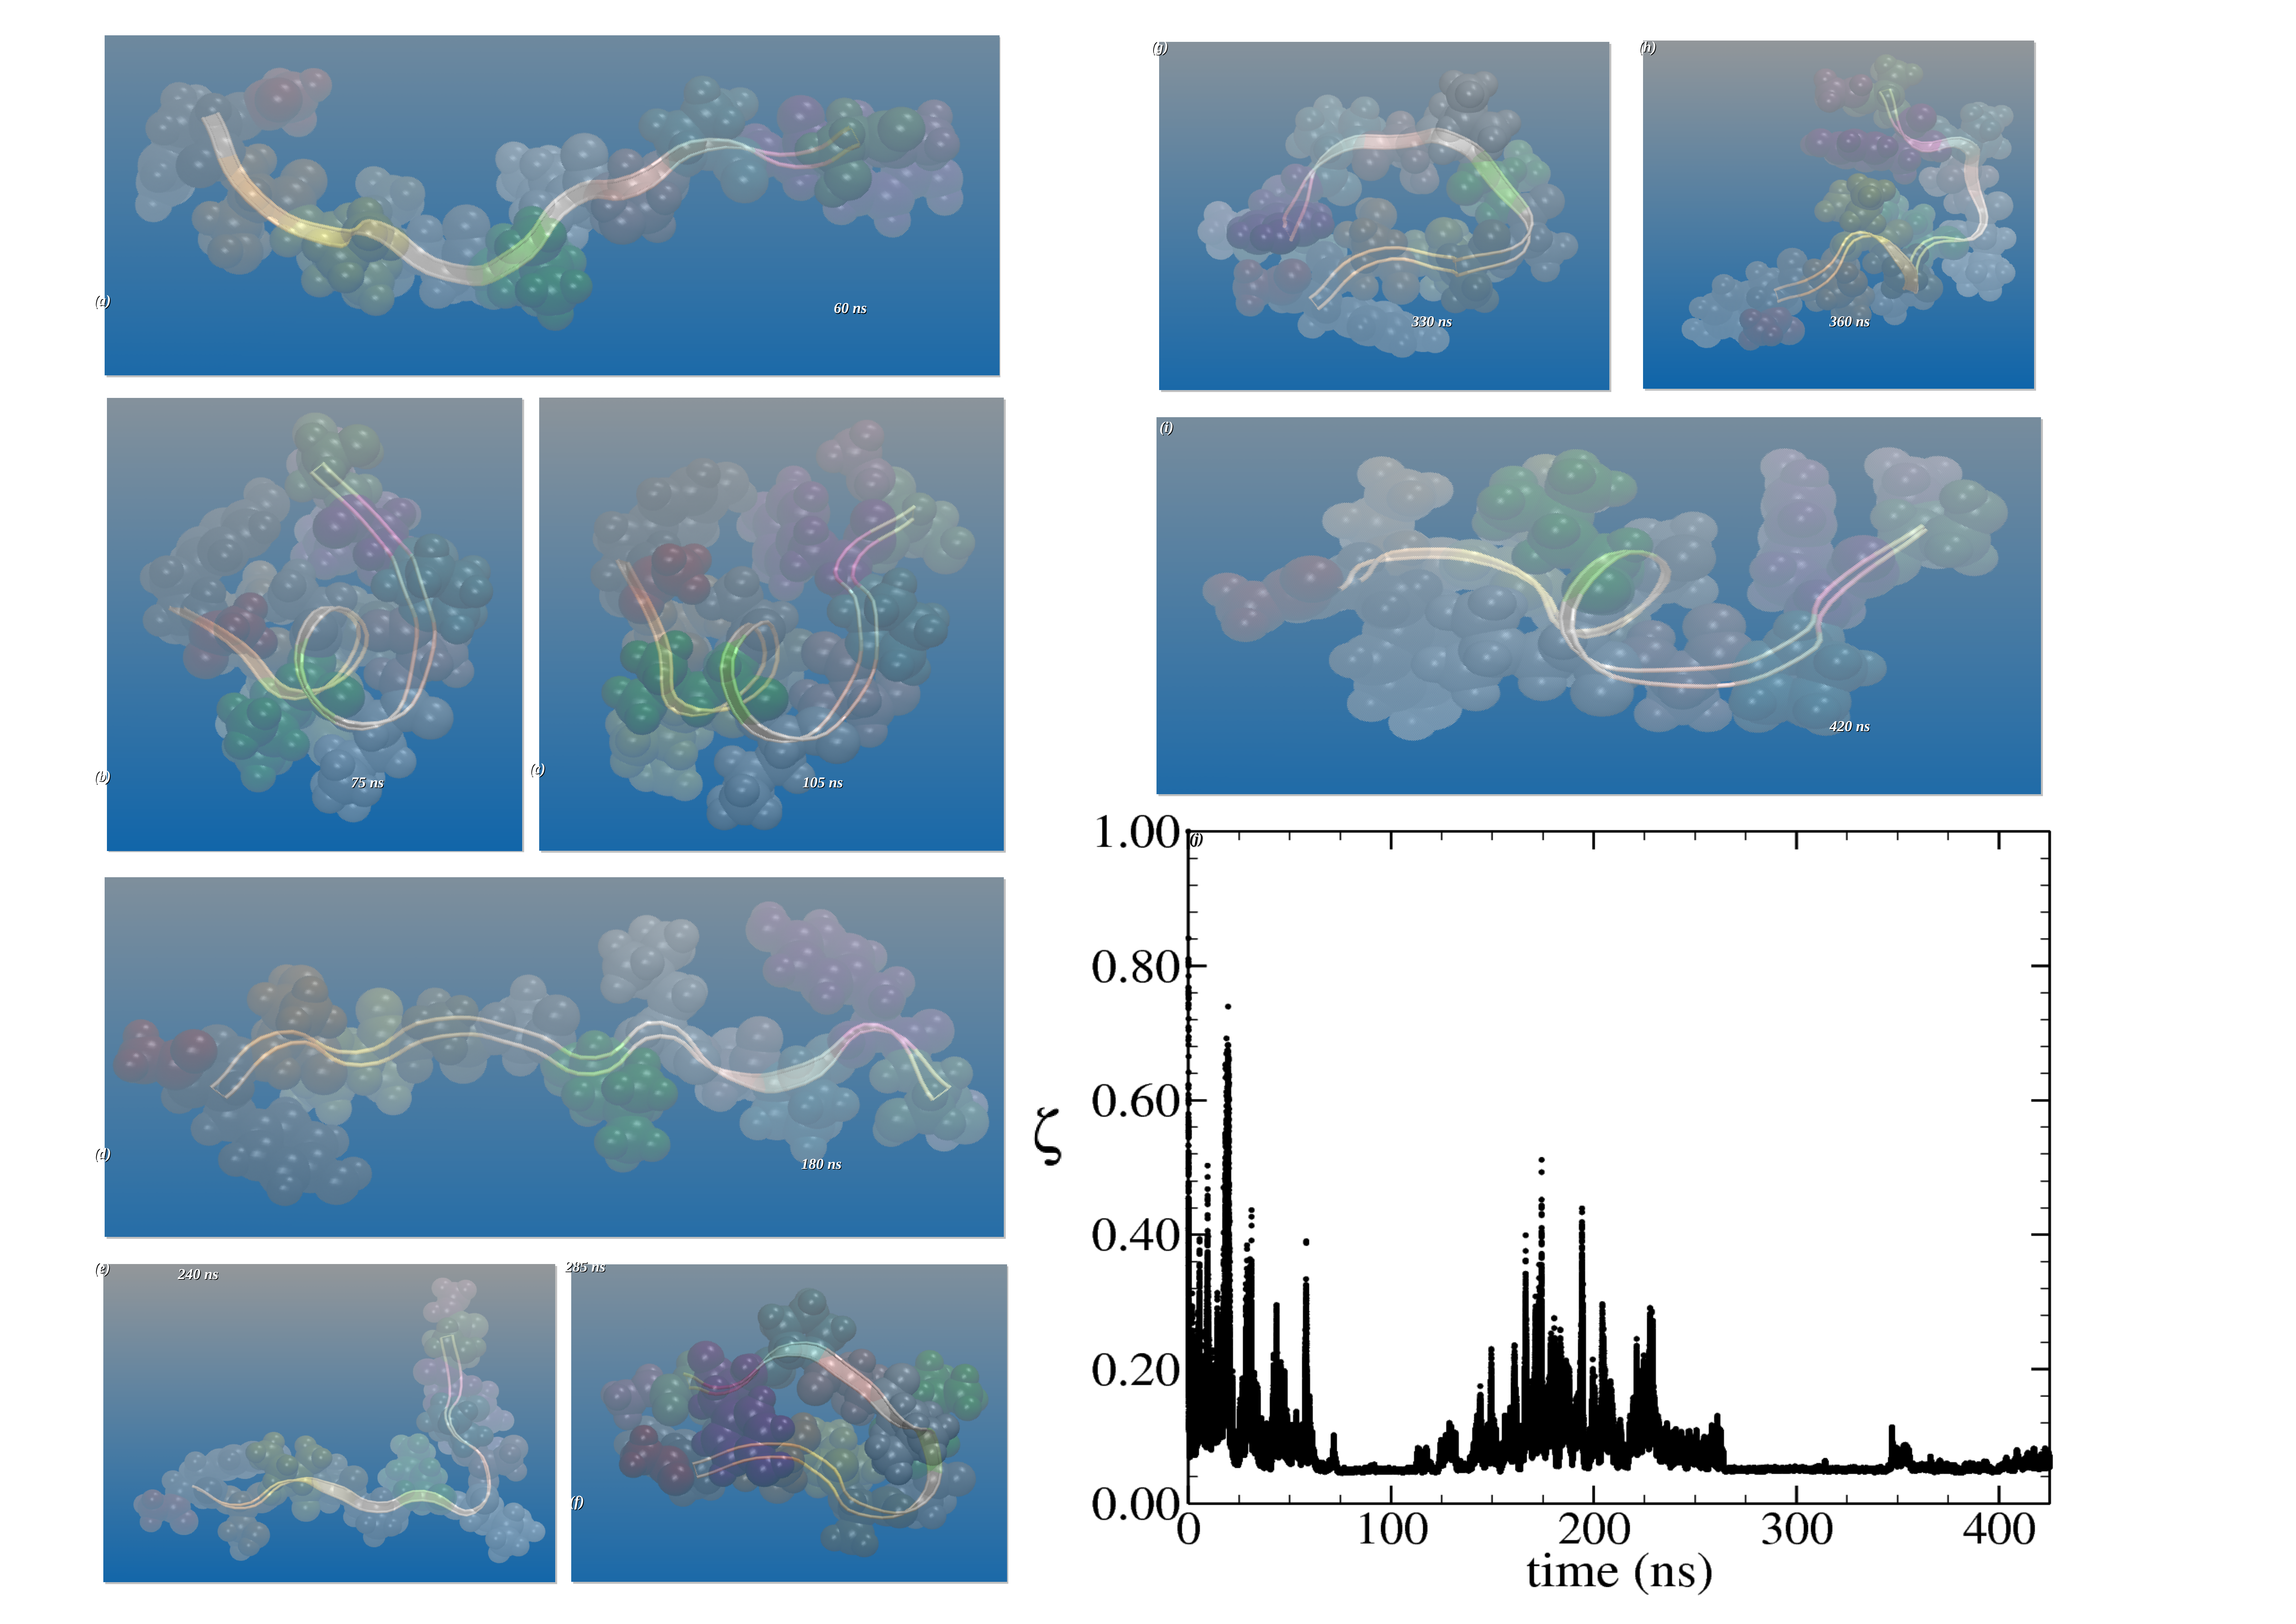

(g)
(h)
(a)
60 ns
330 ns
360 ns
(i)
420 ns
(c)
(b)
75 ns
105 ns
(j)
(d)
180 ns
285 ns
(e)
240 ns
(f)